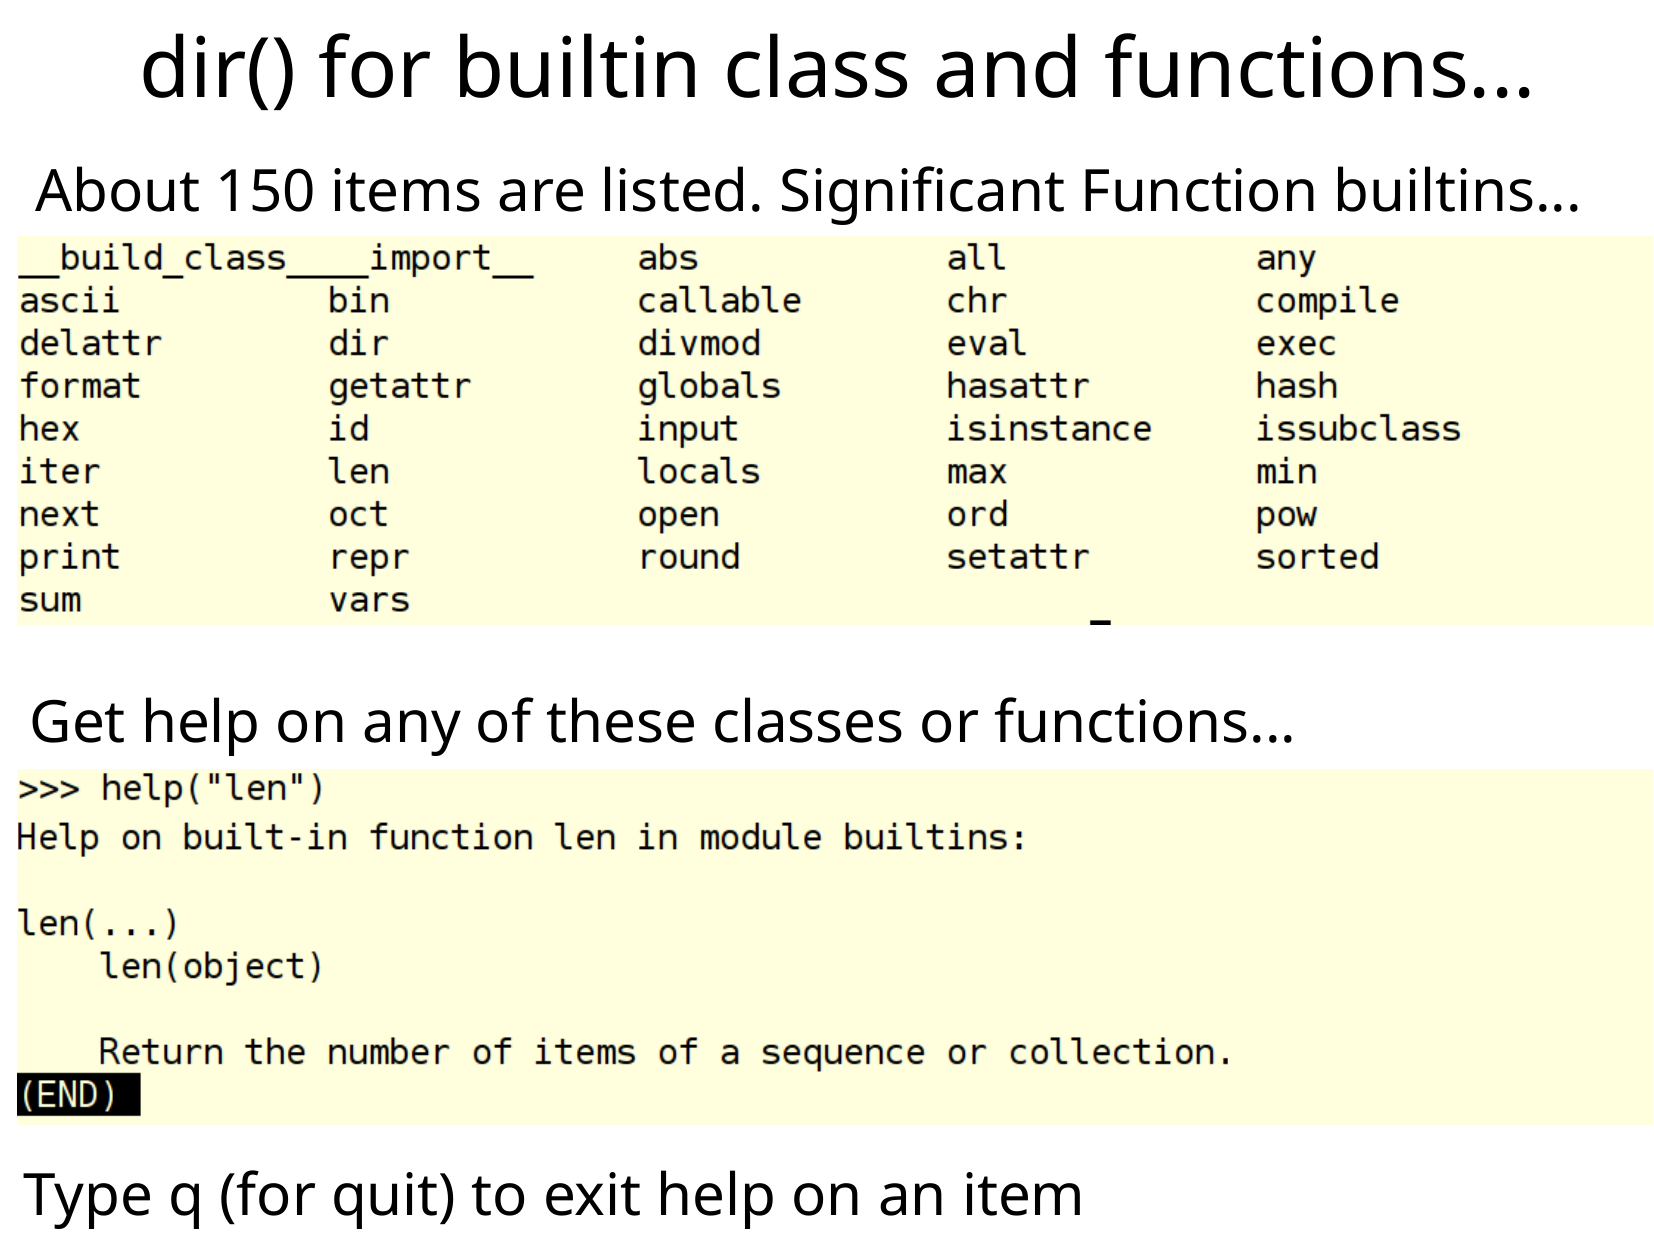

# dir() for builtin class and functions...
About 150 items are listed. Significant Function builtins...
Get help on any of these classes or functions...
Type q (for quit) to exit help on an item